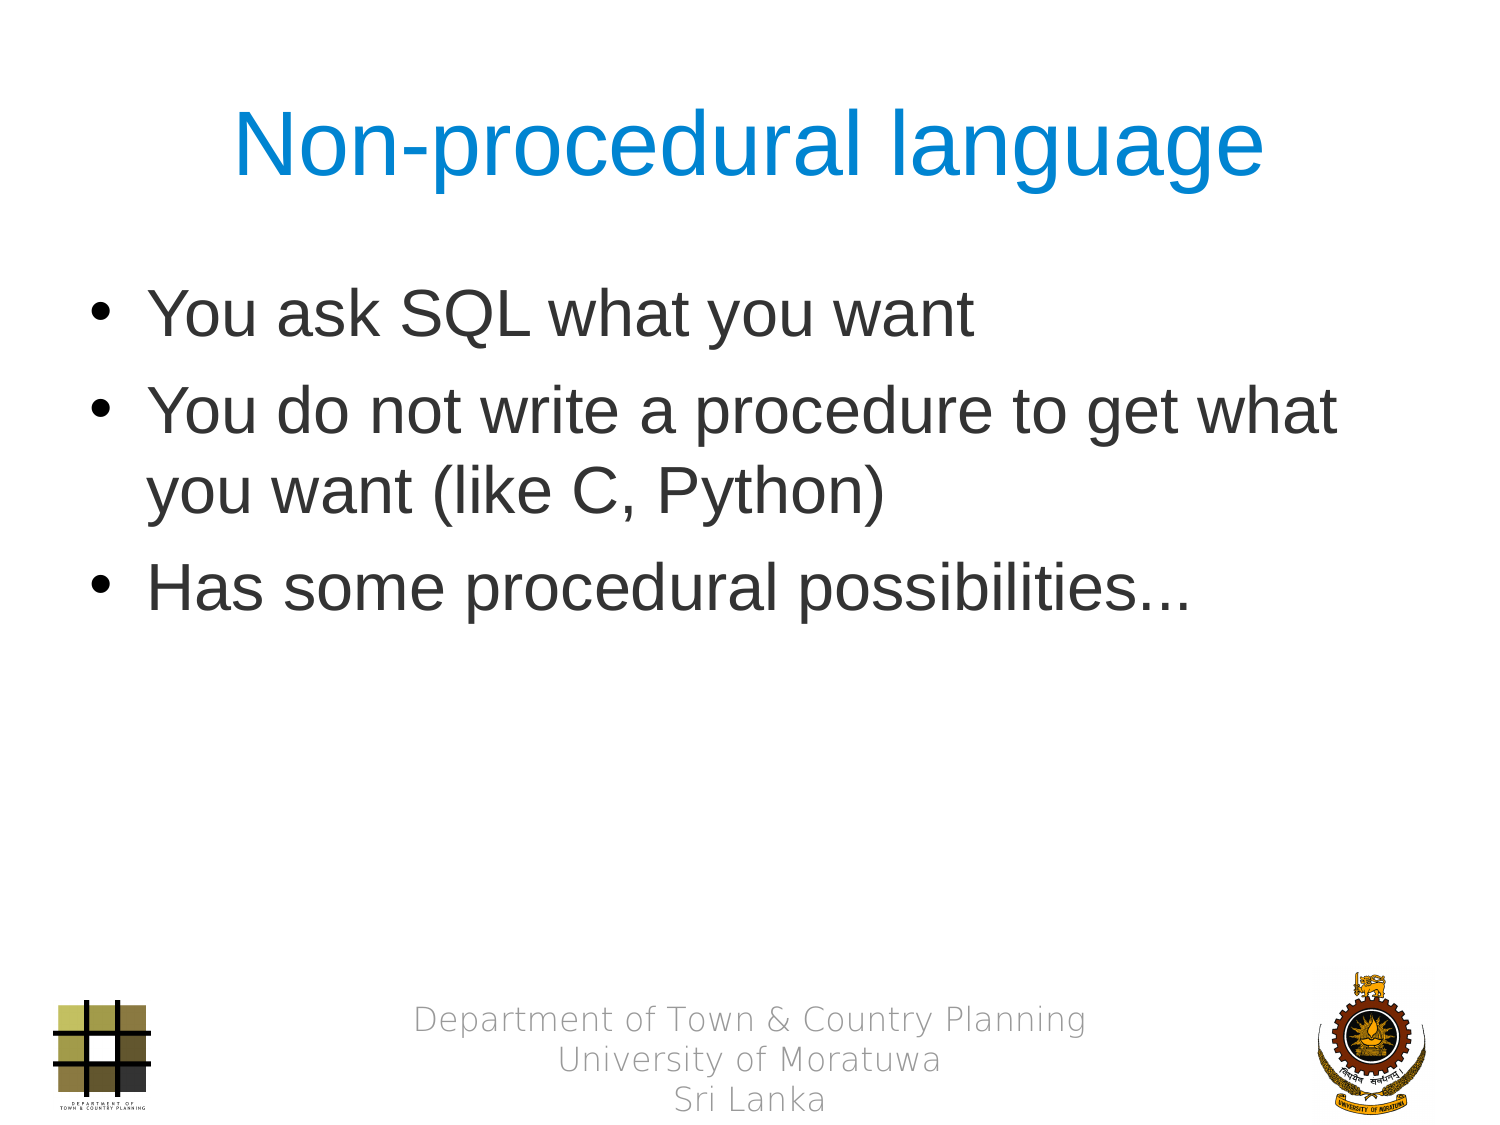

# Non-procedural language
You ask SQL what you want
You do not write a procedure to get what you want (like C, Python)
Has some procedural possibilities...